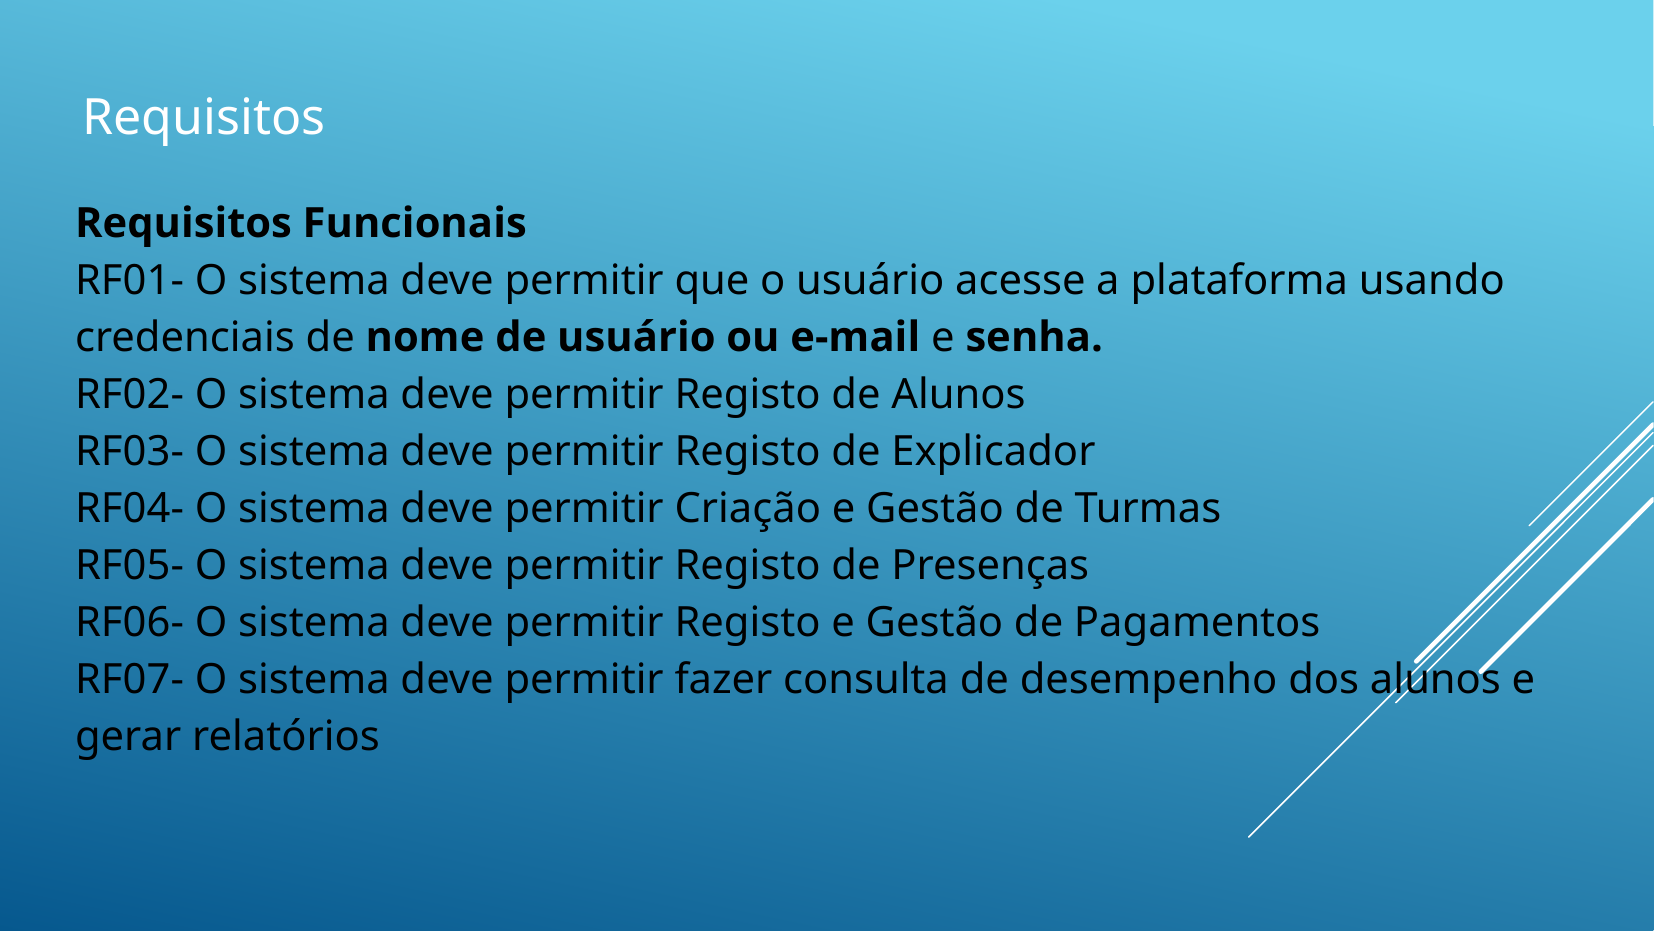

# Requisitos
Requisitos Funcionais
RF01- O sistema deve permitir que o usuário acesse a plataforma usando credenciais de nome de usuário ou e-mail e senha.
RF02- O sistema deve permitir Registo de Alunos
RF03- O sistema deve permitir Registo de Explicador
RF04- O sistema deve permitir Criação e Gestão de Turmas
RF05- O sistema deve permitir Registo de Presenças
RF06- O sistema deve permitir Registo e Gestão de Pagamentos
RF07- O sistema deve permitir fazer consulta de desempenho dos alunos e gerar relatórios